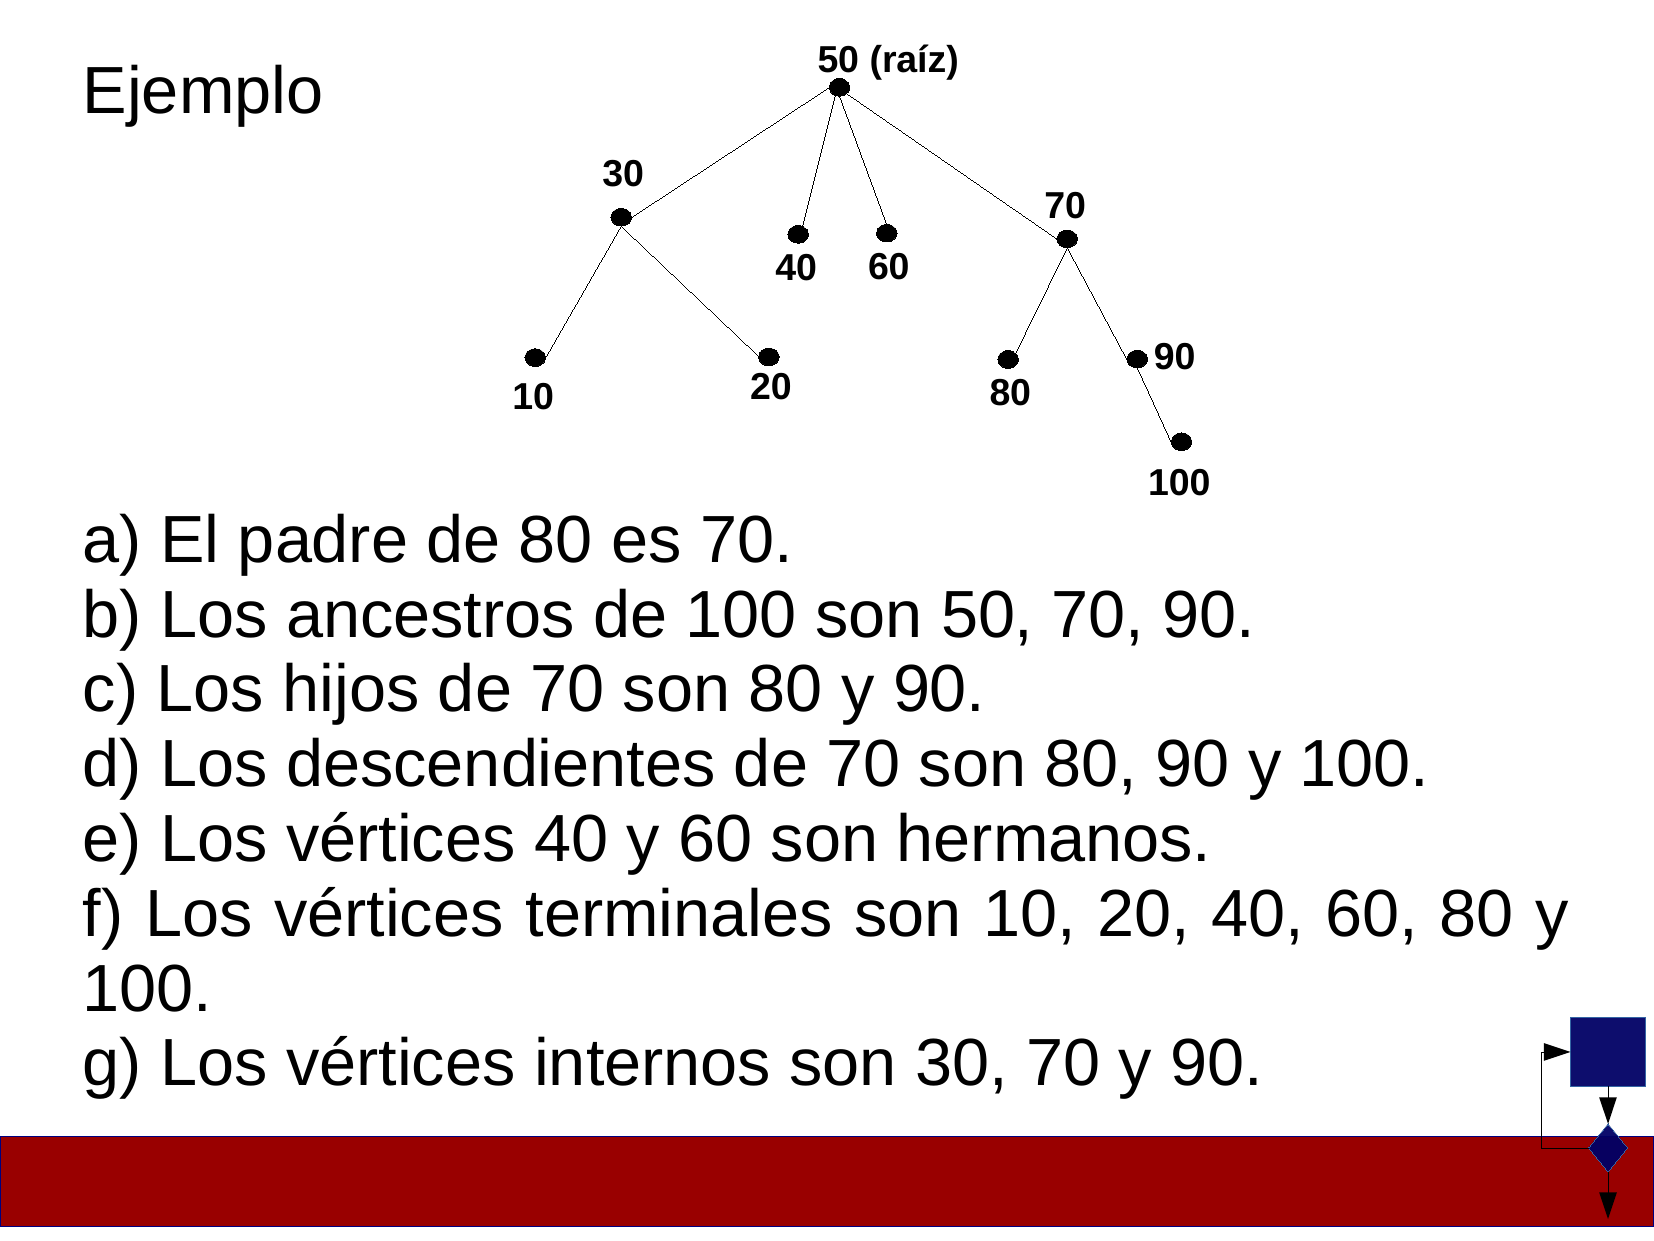

50 (raíz)
# Ejemplo
a) El padre de 80 es 70.
b) Los ancestros de 100 son 50, 70, 90.
c) Los hijos de 70 son 80 y 90.
d) Los descendientes de 70 son 80, 90 y 100.
e) Los vértices 40 y 60 son hermanos.
f) Los vértices terminales son 10, 20, 40, 60, 80 y 100.
g) Los vértices internos son 30, 70 y 90.
30
70
60
40
90
20
80
10
100